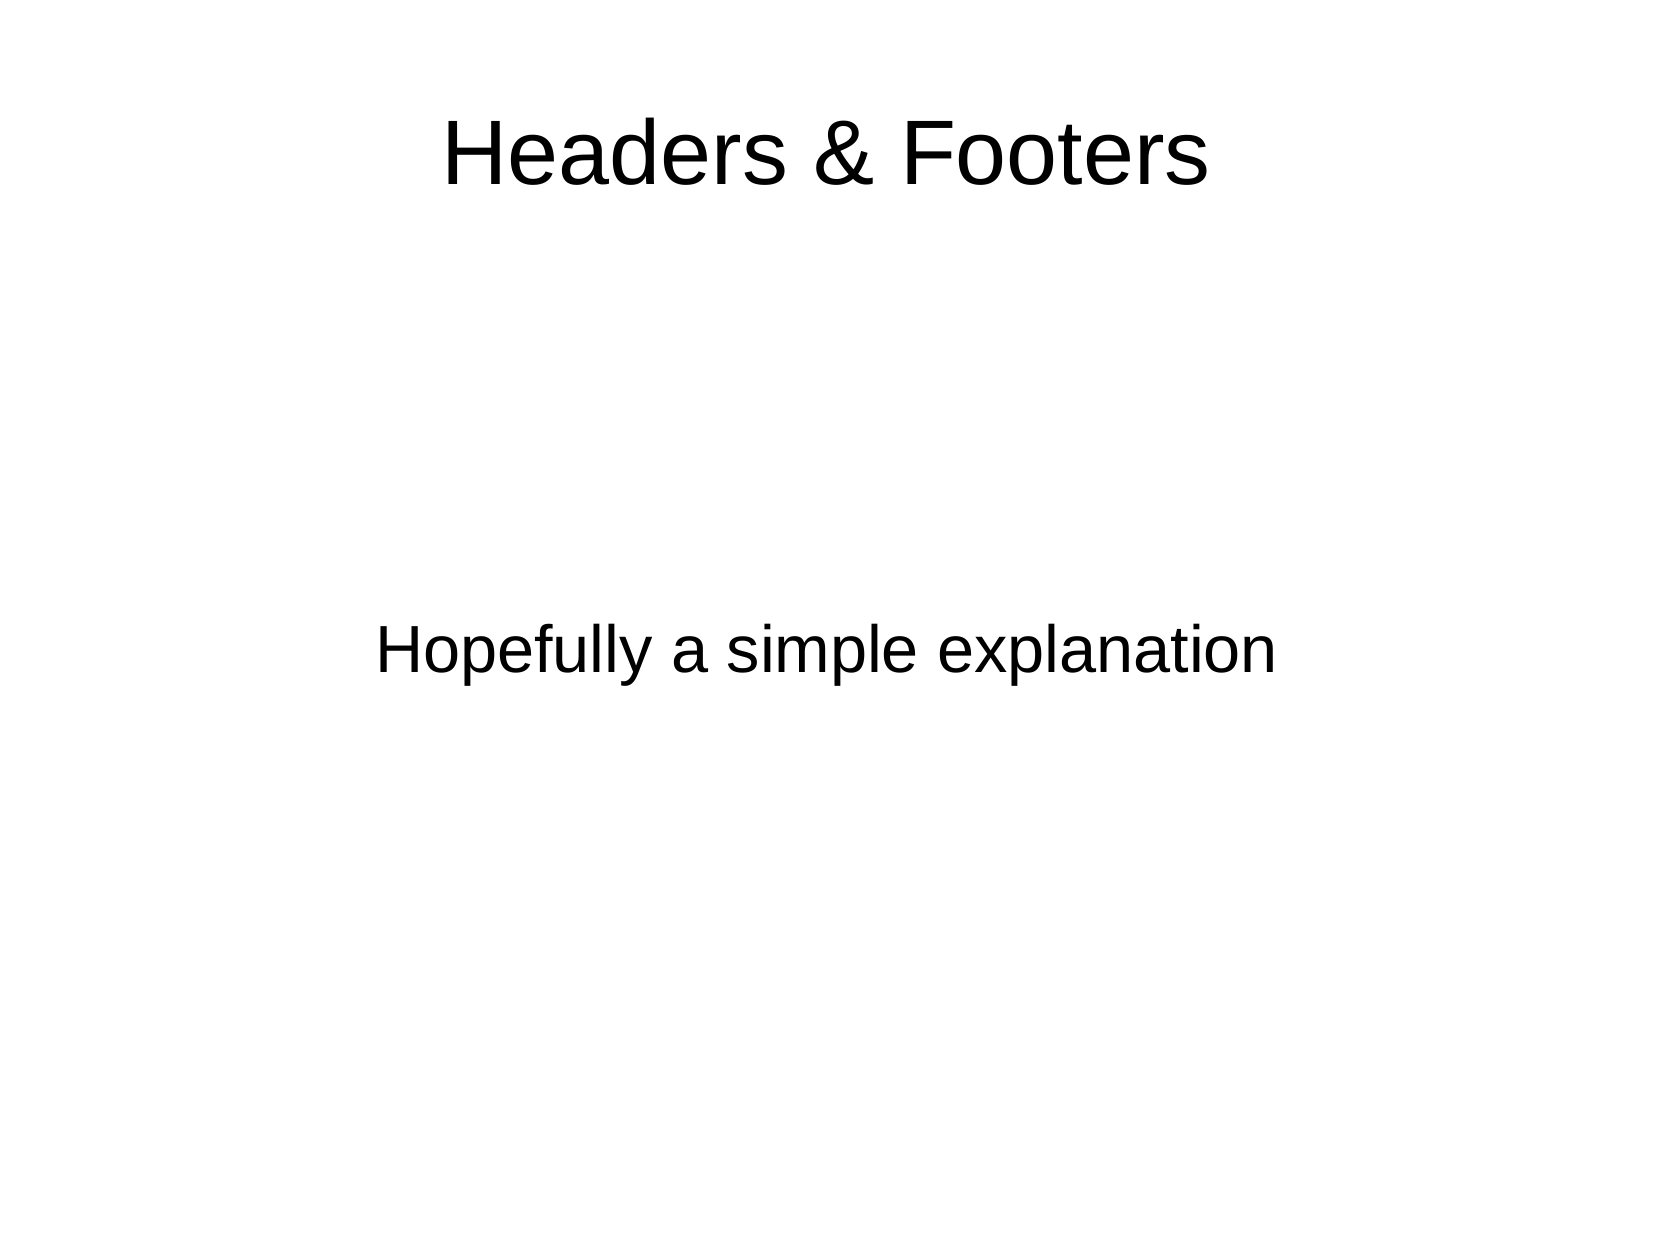

# Headers & Footers
Hopefully a simple explanation